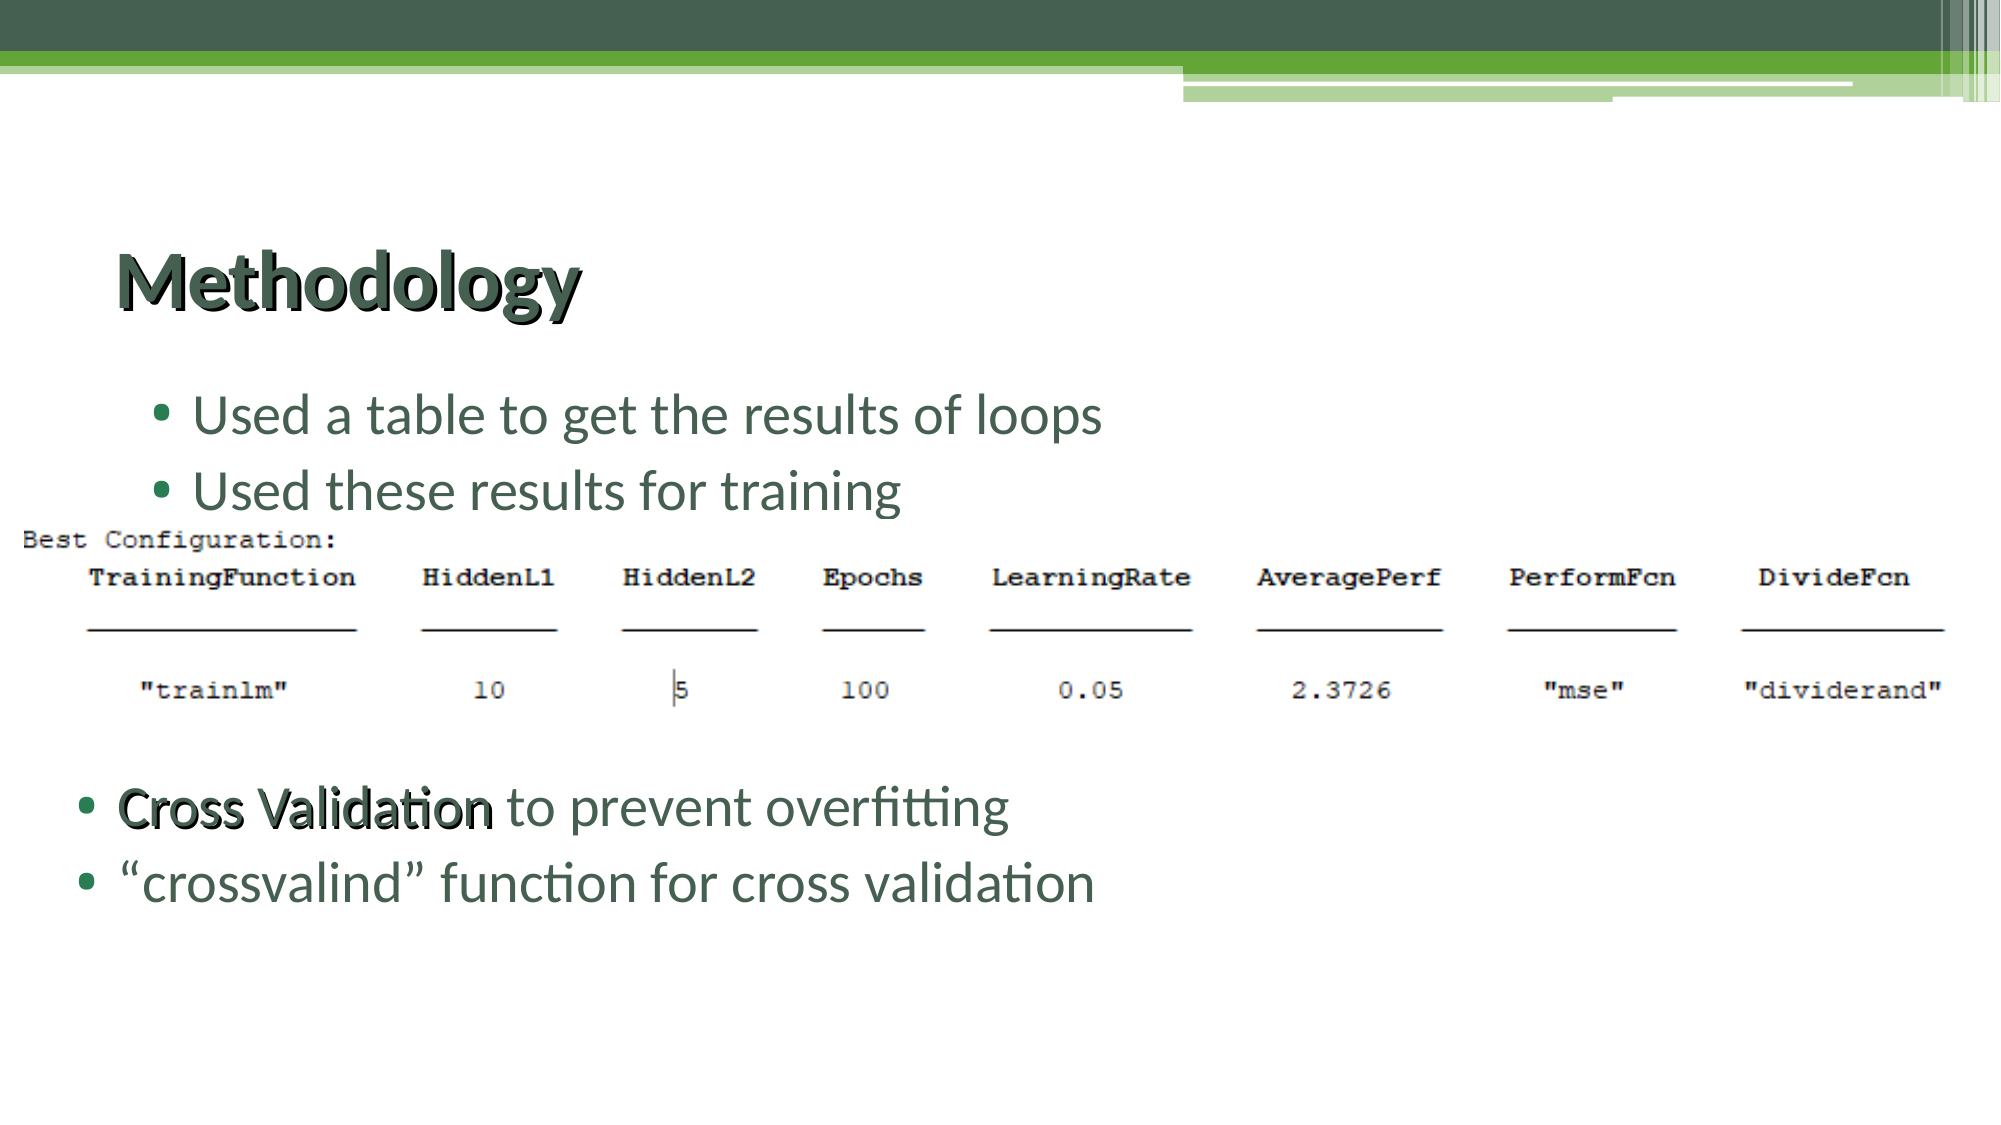

# Methodology
Used a table to get the results of loops
Used these results for training
Cross Validation to prevent overfitting
“crossvalind” function for cross validation